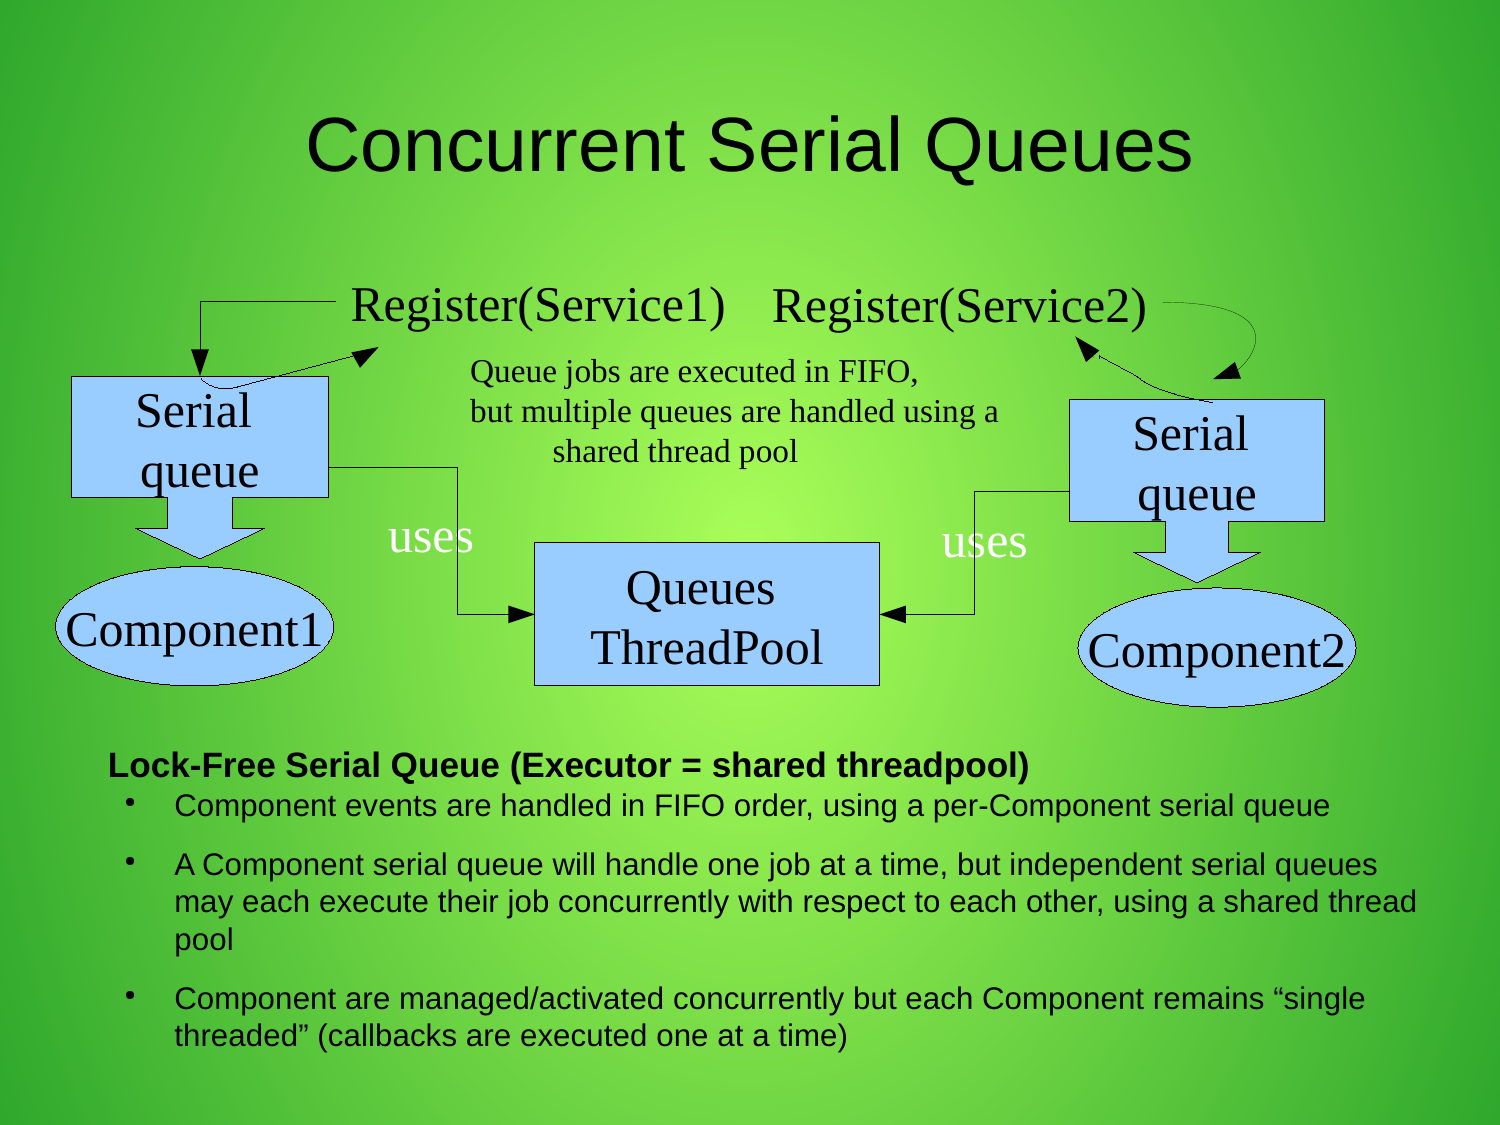

# Concurrent Serial Queues
Register(Service1)
Register(Service2)
Queue jobs are executed in FIFO,
but multiple queues are handled using a
 shared thread pool
Serial
queue
Serial
queue
uses
uses
Queues
ThreadPool
Component1
Component2
Lock-Free Serial Queue (Executor = shared threadpool)
Component events are handled in FIFO order, using a per-Component serial queue
A Component serial queue will handle one job at a time, but independent serial queues may each execute their job concurrently with respect to each other, using a shared thread pool
Component are managed/activated concurrently but each Component remains “single threaded” (callbacks are executed one at a time)